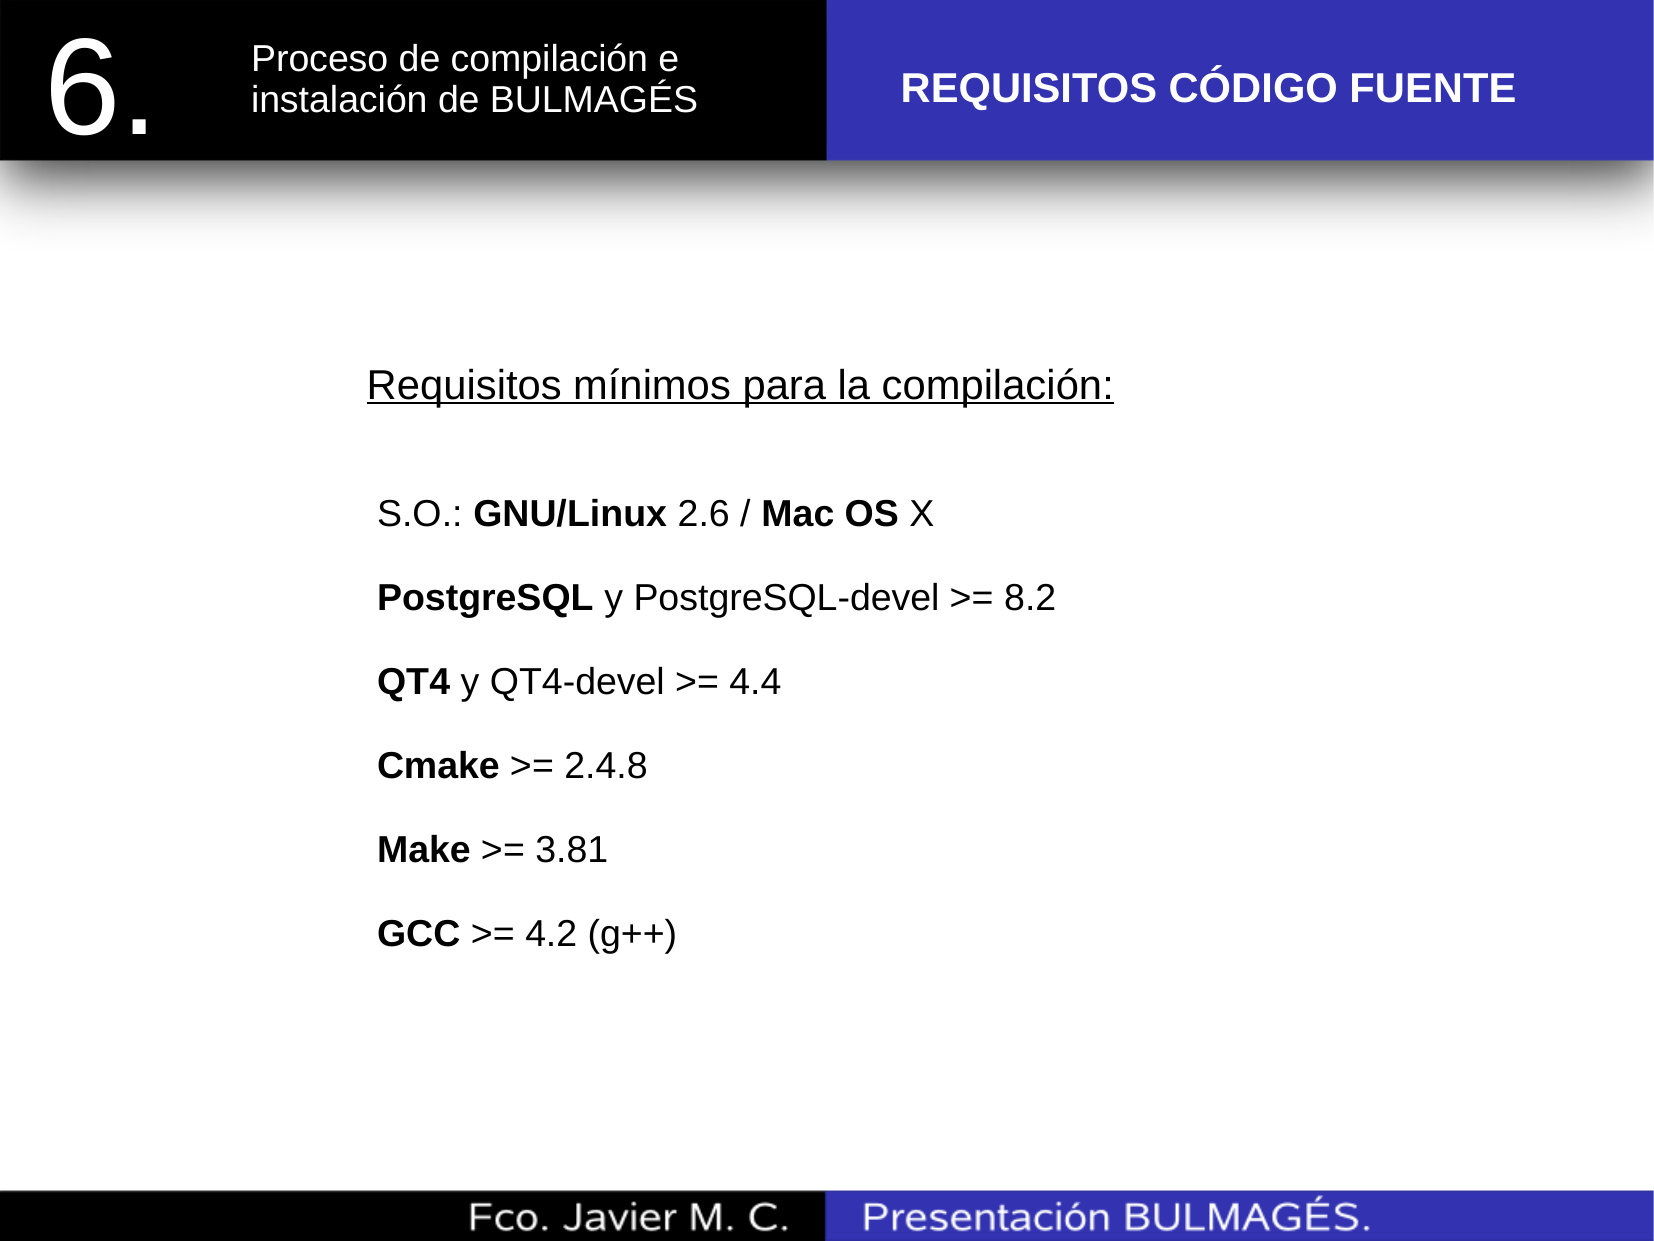

Proceso de compilación e instalación de BULMAGÉS
REQUISITOS CÓDIGO FUENTE
Requisitos mínimos para la compilación:
 S.O.: GNU/Linux 2.6 / Mac OS X
 PostgreSQL y PostgreSQL-devel >= 8.2
 QT4 y QT4-devel >= 4.4
 Cmake >= 2.4.8
 Make >= 3.81
 GCC >= 4.2 (g++)